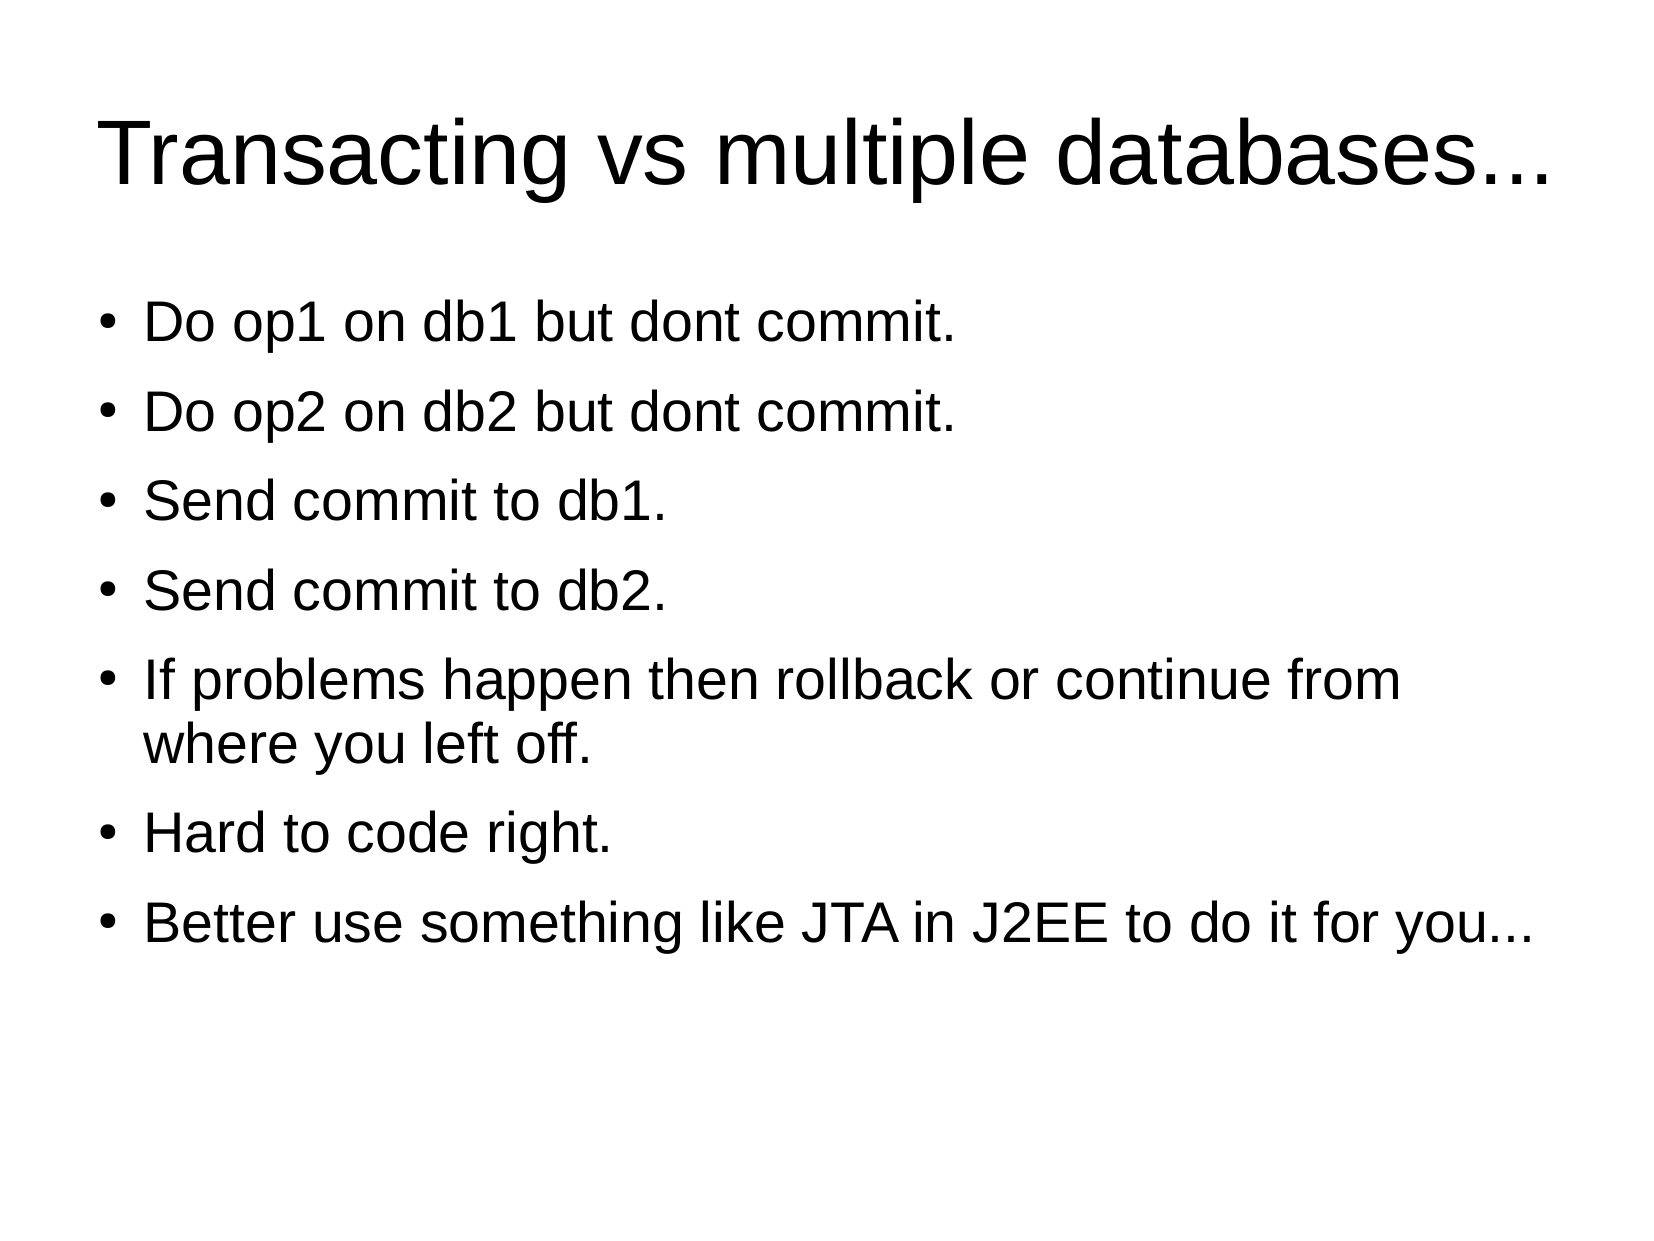

# Transacting vs multiple databases...
Do op1 on db1 but dont commit.
Do op2 on db2 but dont commit.
Send commit to db1.
Send commit to db2.
If problems happen then rollback or continue from where you left off.
Hard to code right.
Better use something like JTA in J2EE to do it for you...